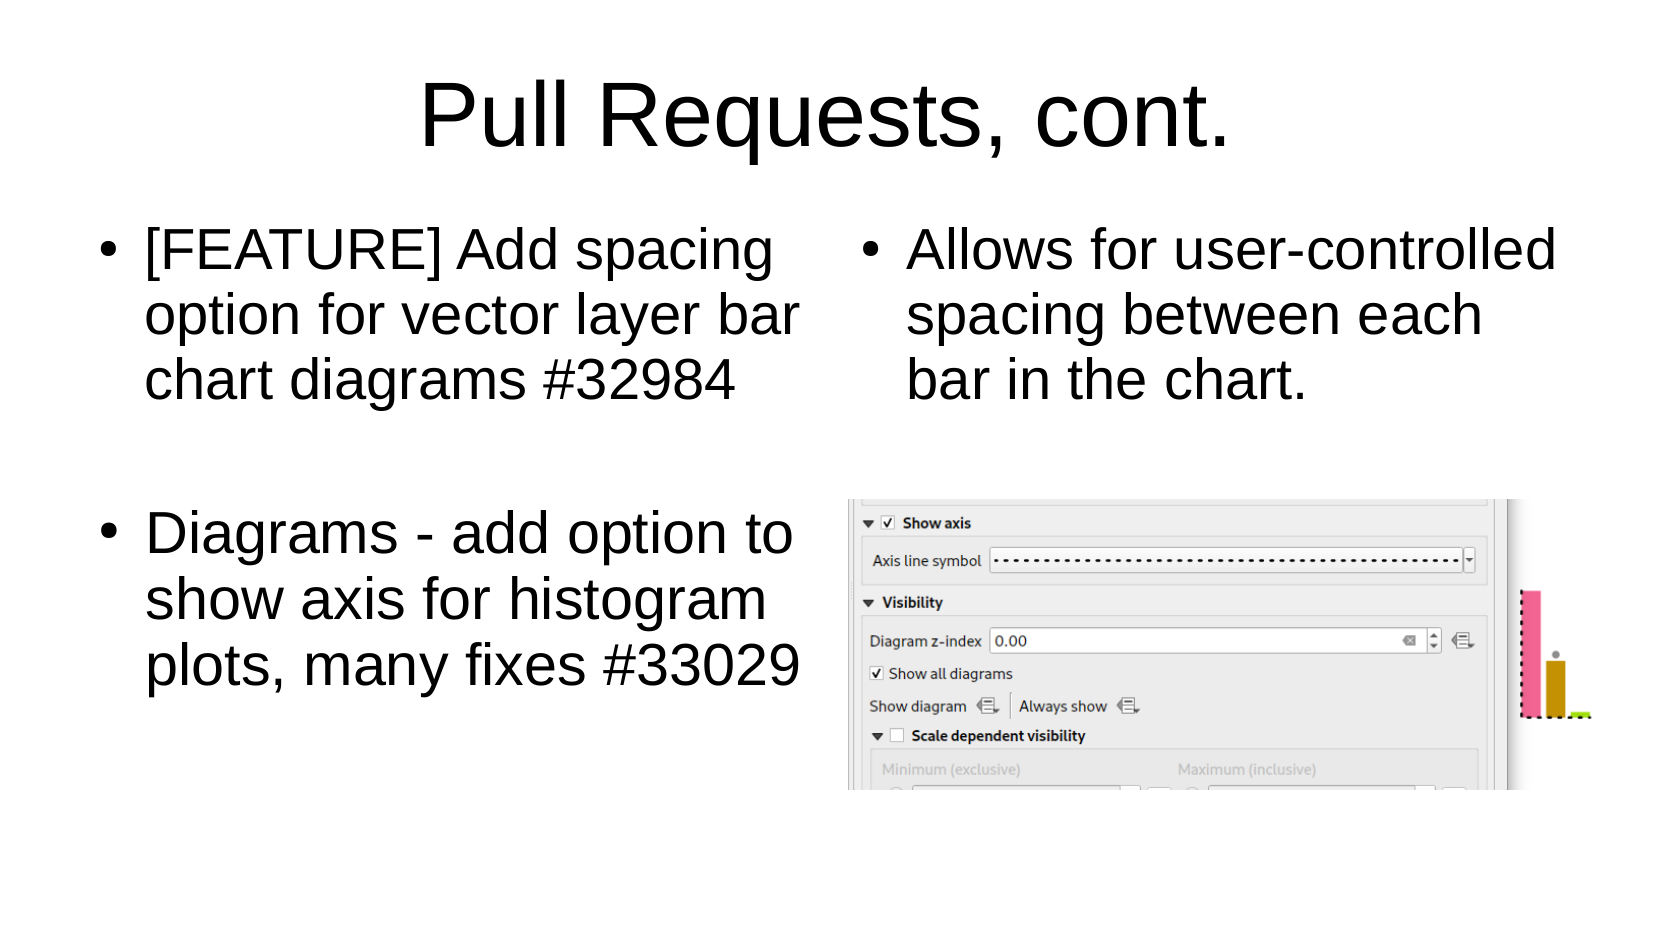

# Pull Requests, cont.
[FEATURE] Add spacing option for vector layer bar chart diagrams #32984
Allows for user-controlled spacing between each bar in the chart.
Diagrams - add option to show axis for histogram plots, many fixes #33029